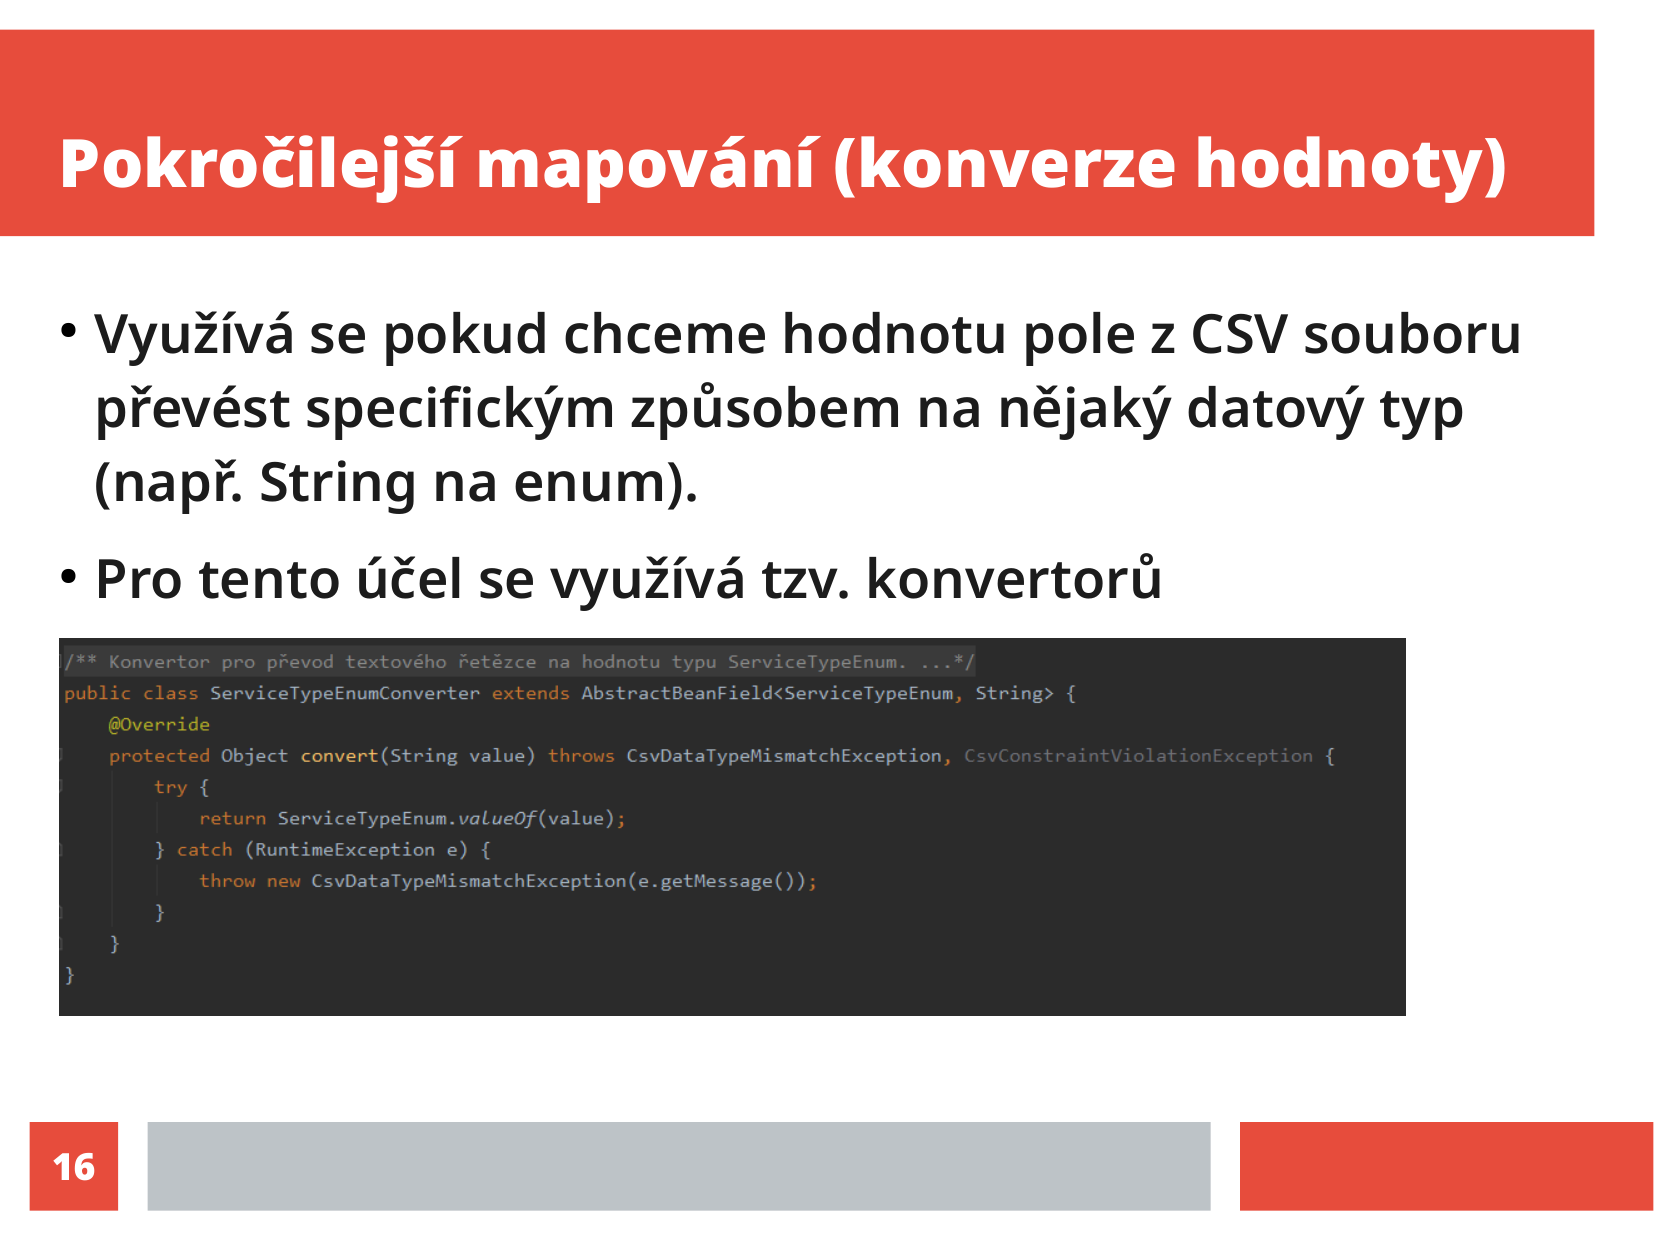

# Pokročilejší mapování (konverze hodnoty)
Využívá se pokud chceme hodnotu pole z CSV souboru převést specifickým způsobem na nějaký datový typ (např. String na enum).
Pro tento účel se využívá tzv. konvertorů
16